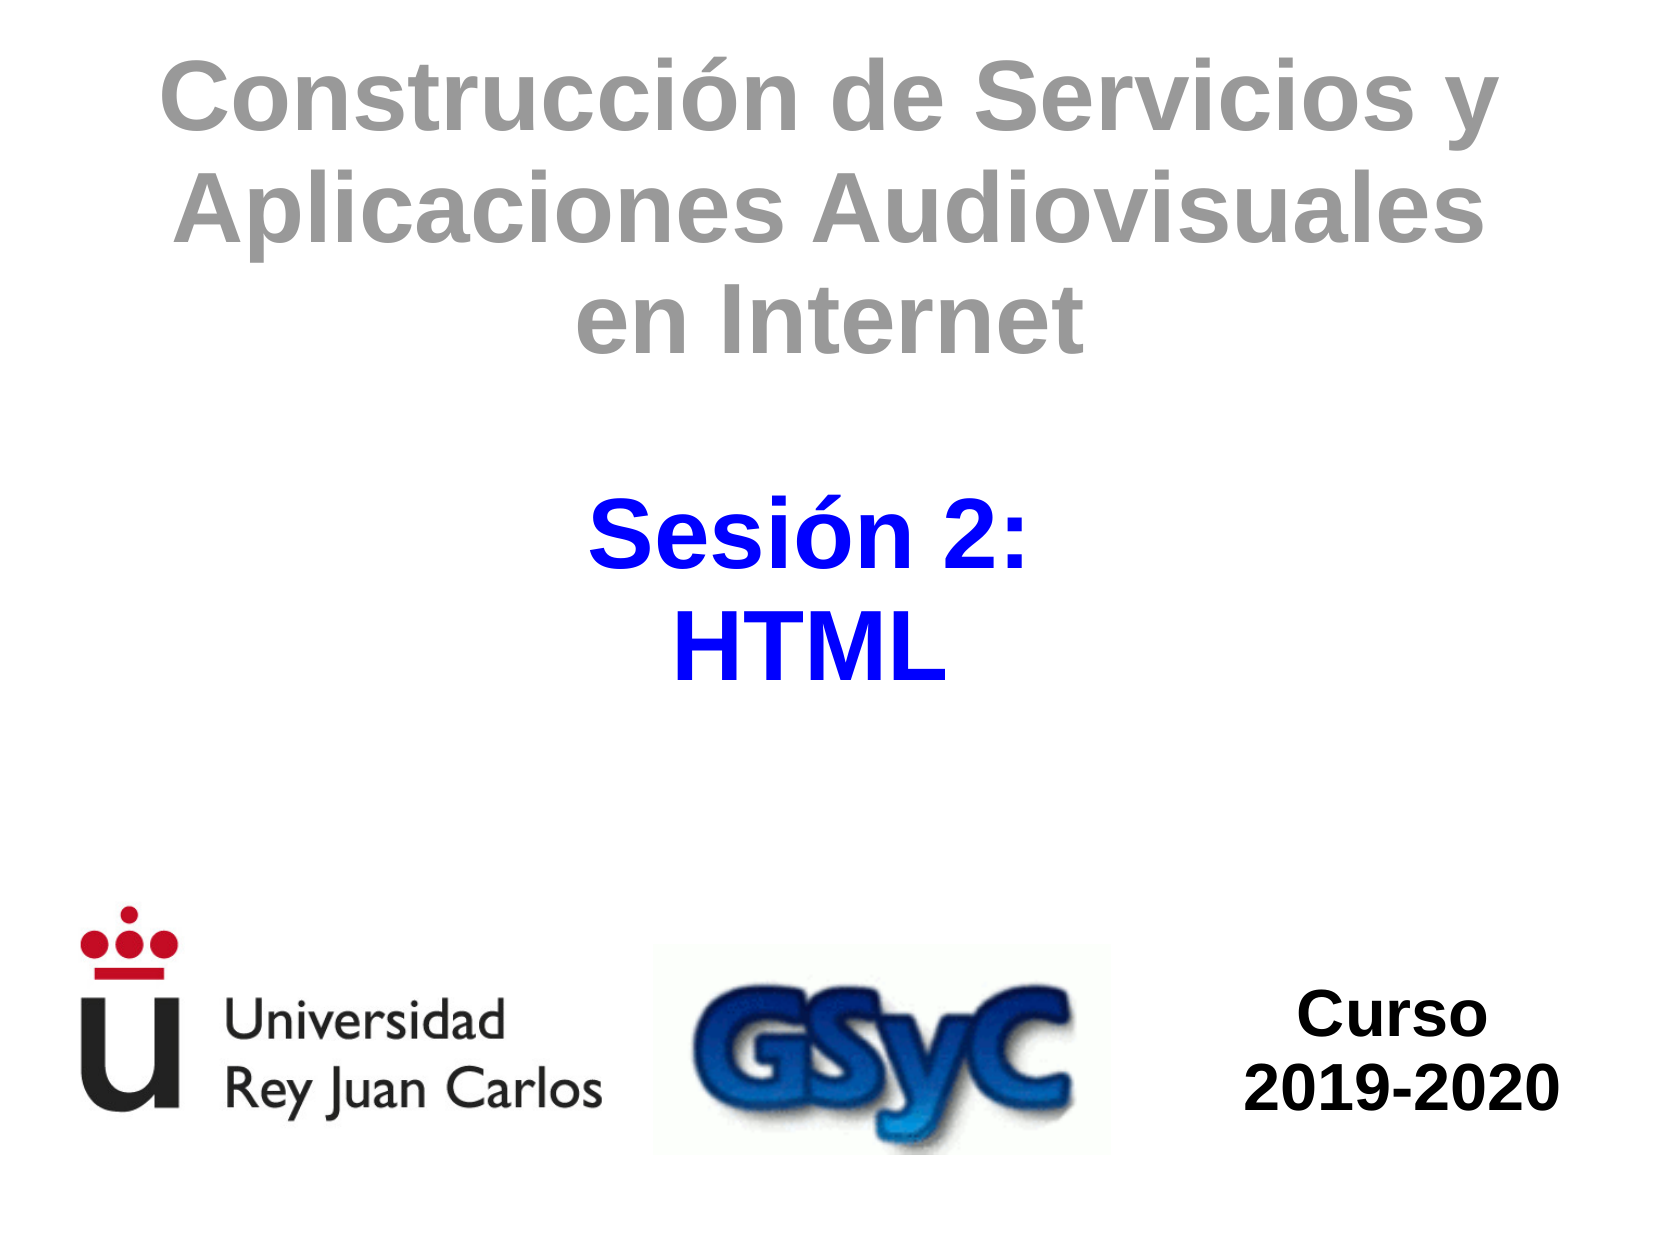

Construcción de Servicios y Aplicaciones Audiovisuales en Internet
# Sesión 2: HTML
Curso
2019-2020